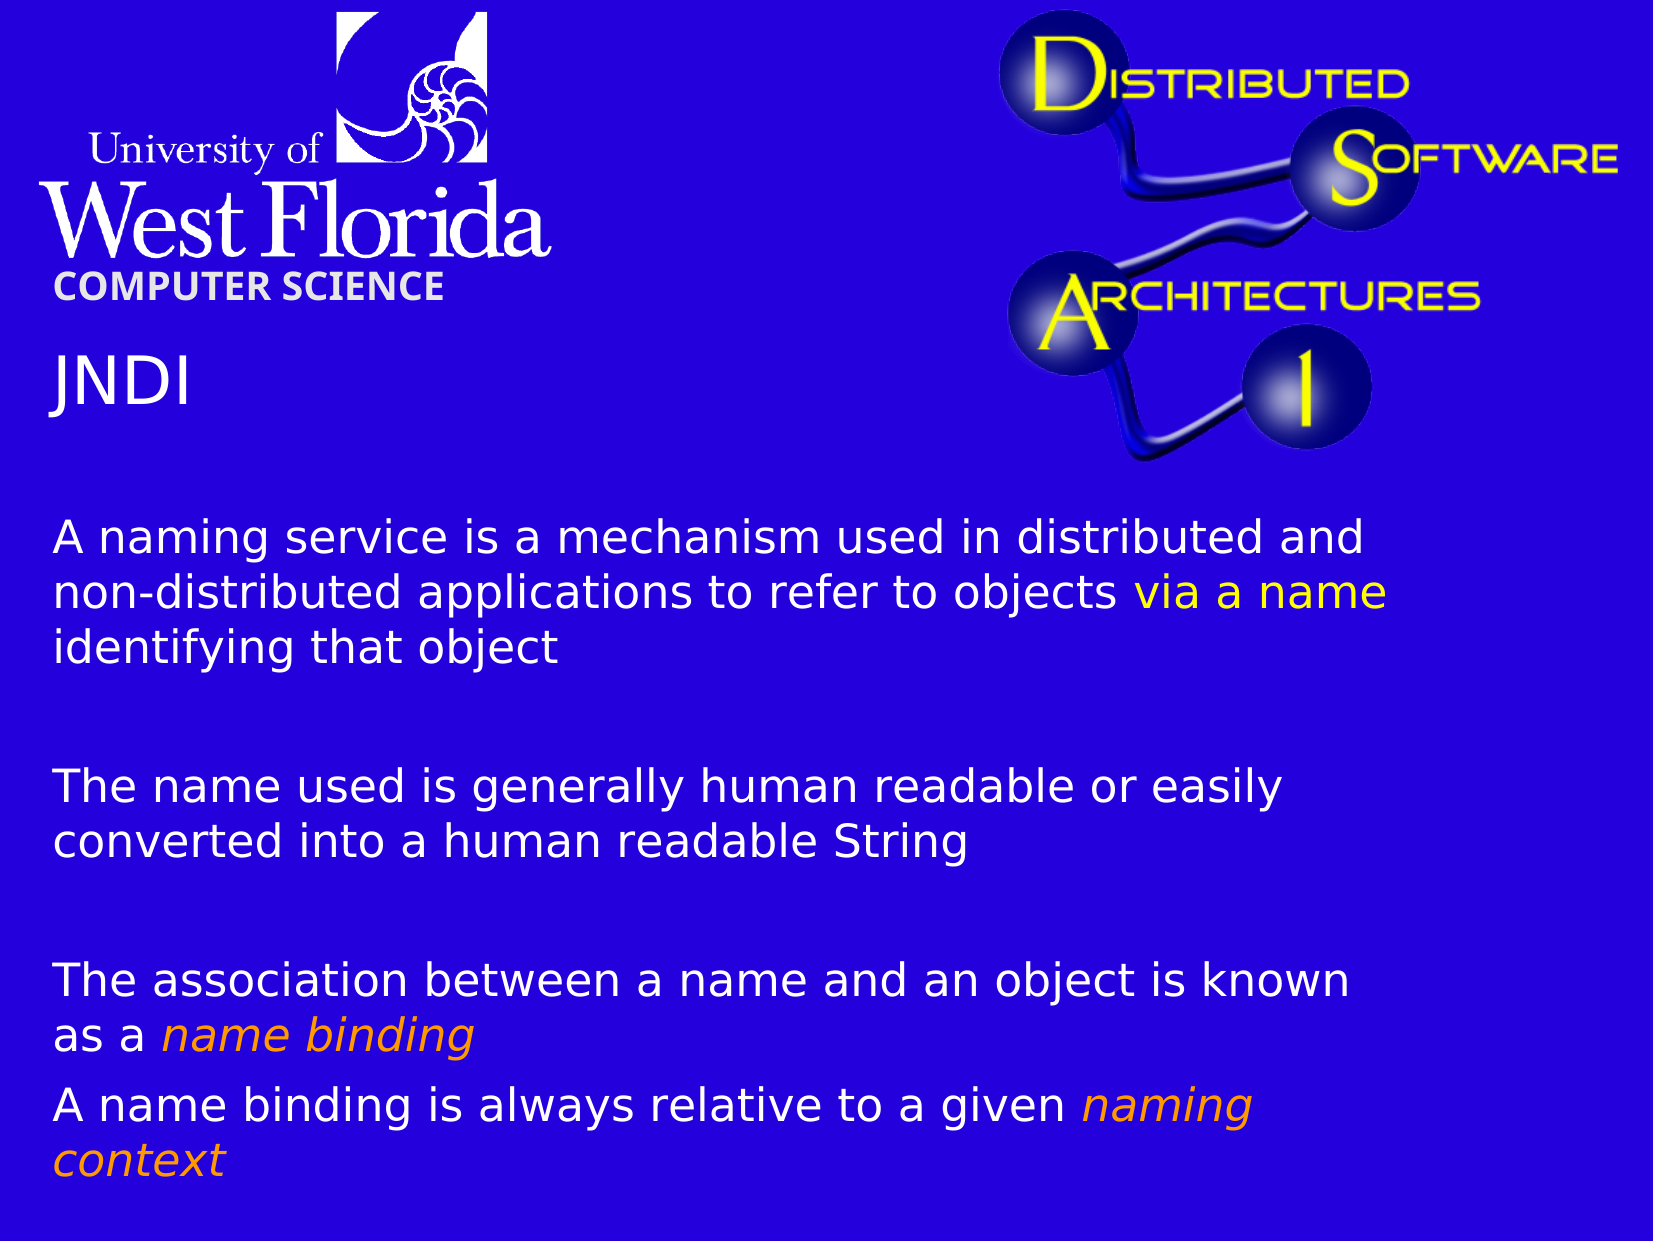

COMPUTER SCIENCE
JNDI
A naming service is a mechanism used in distributed and non-distributed applications to refer to objects via a name identifying that object
The name used is generally human readable or easily converted into a human readable String
The association between a name and an object is known as a name binding
A name binding is always relative to a given naming context